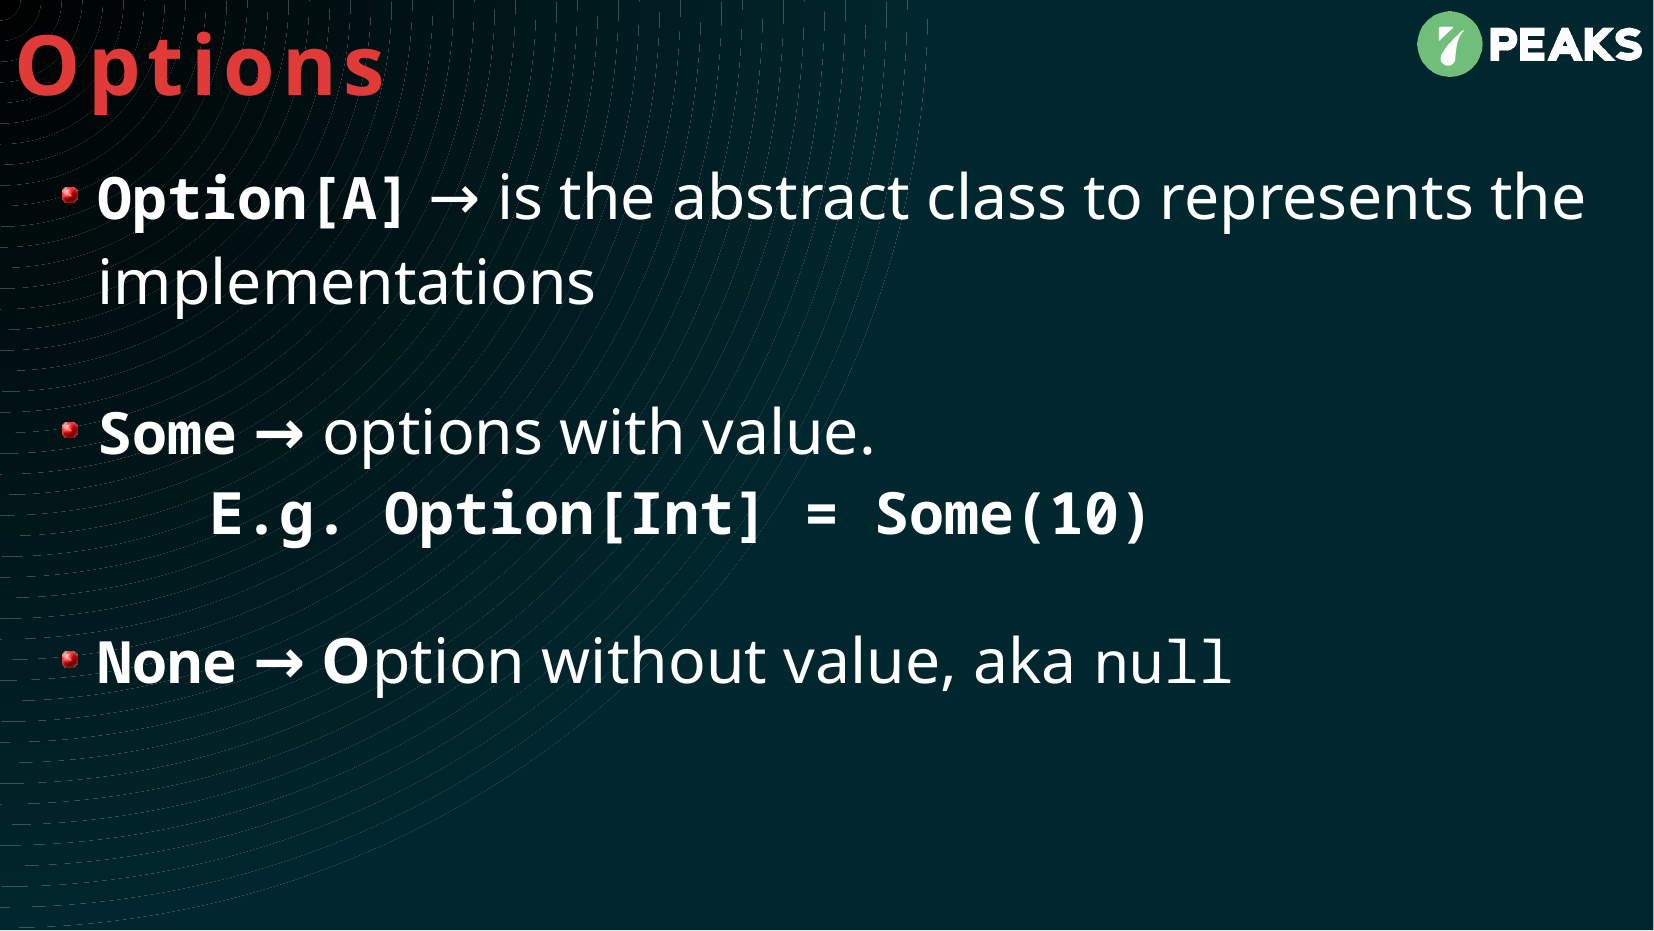

Options
Option[A] → is the abstract class to represents the implementations
Some → options with value.
		E.g. Option[Int] = Some(10)
None → Option without value, aka null